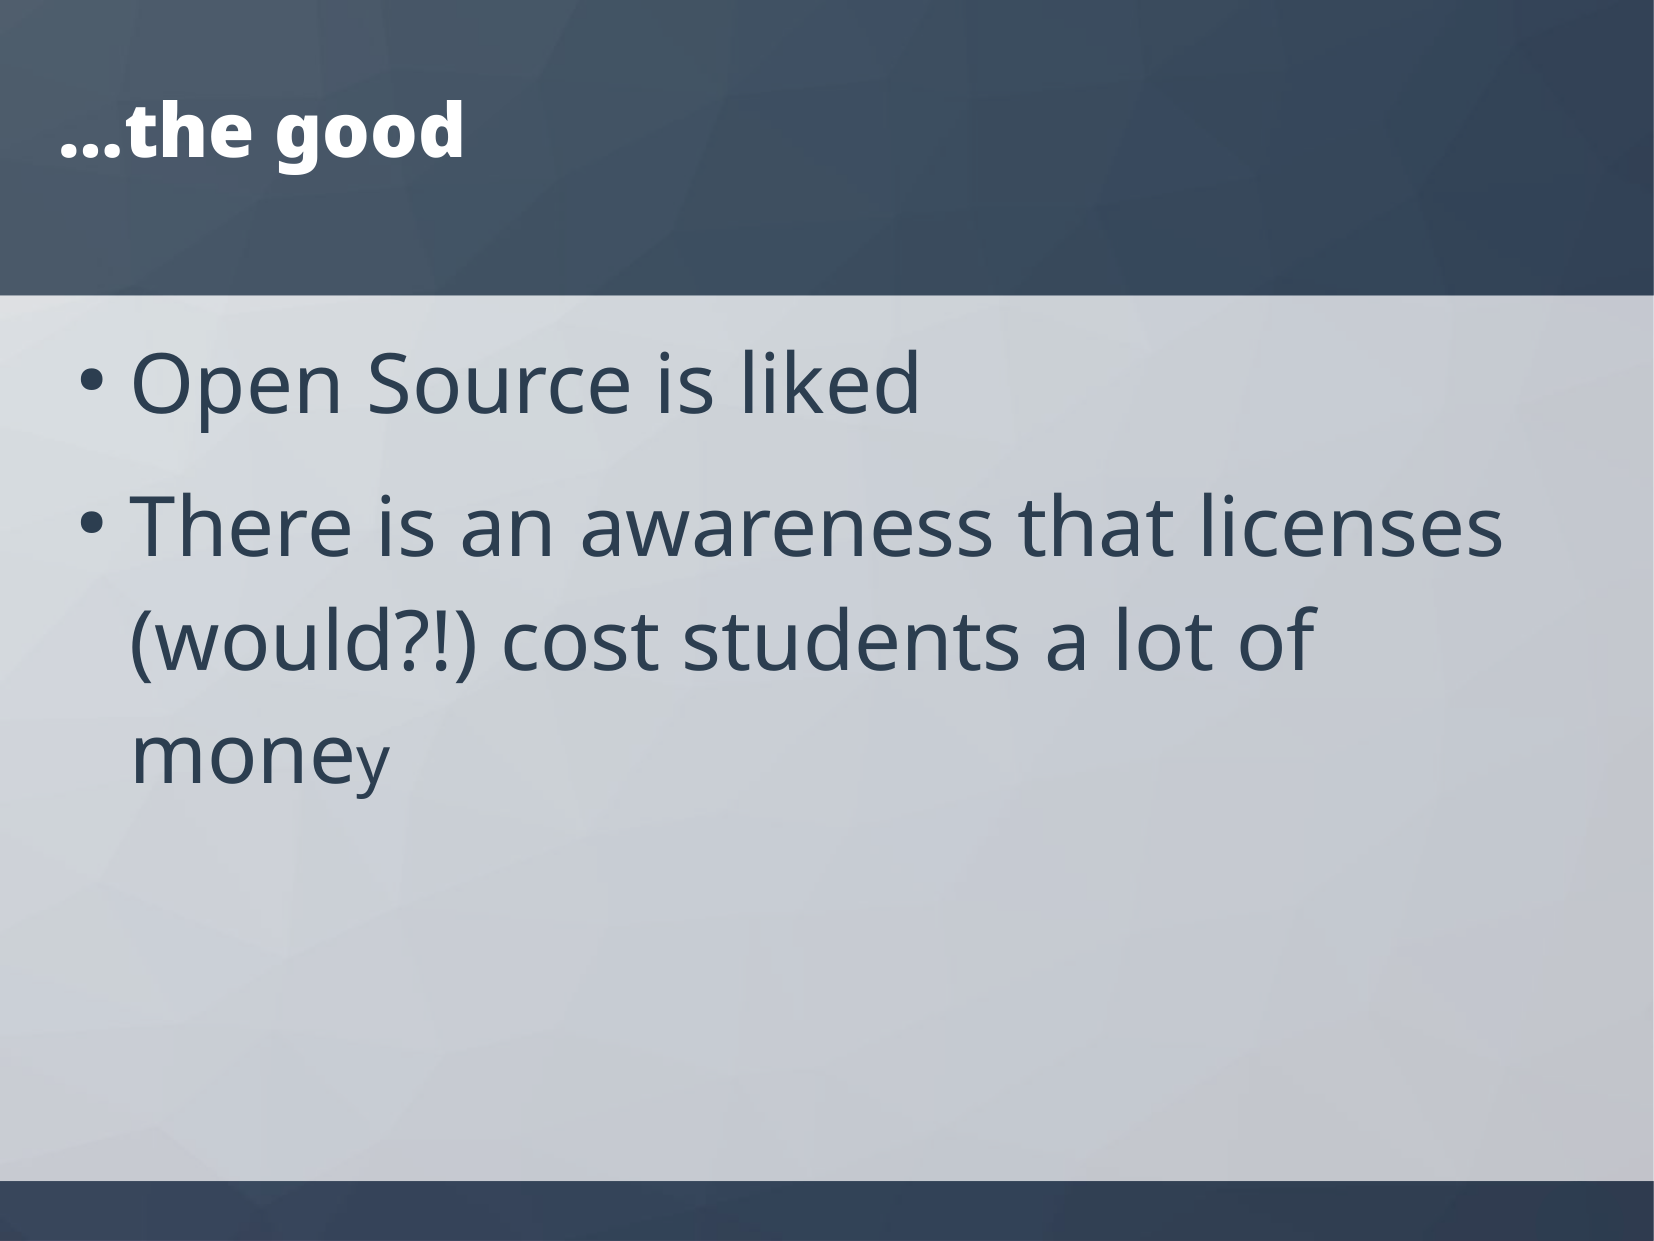

# …the good
Open Source is liked
There is an awareness that licenses (would?!) cost students a lot of money